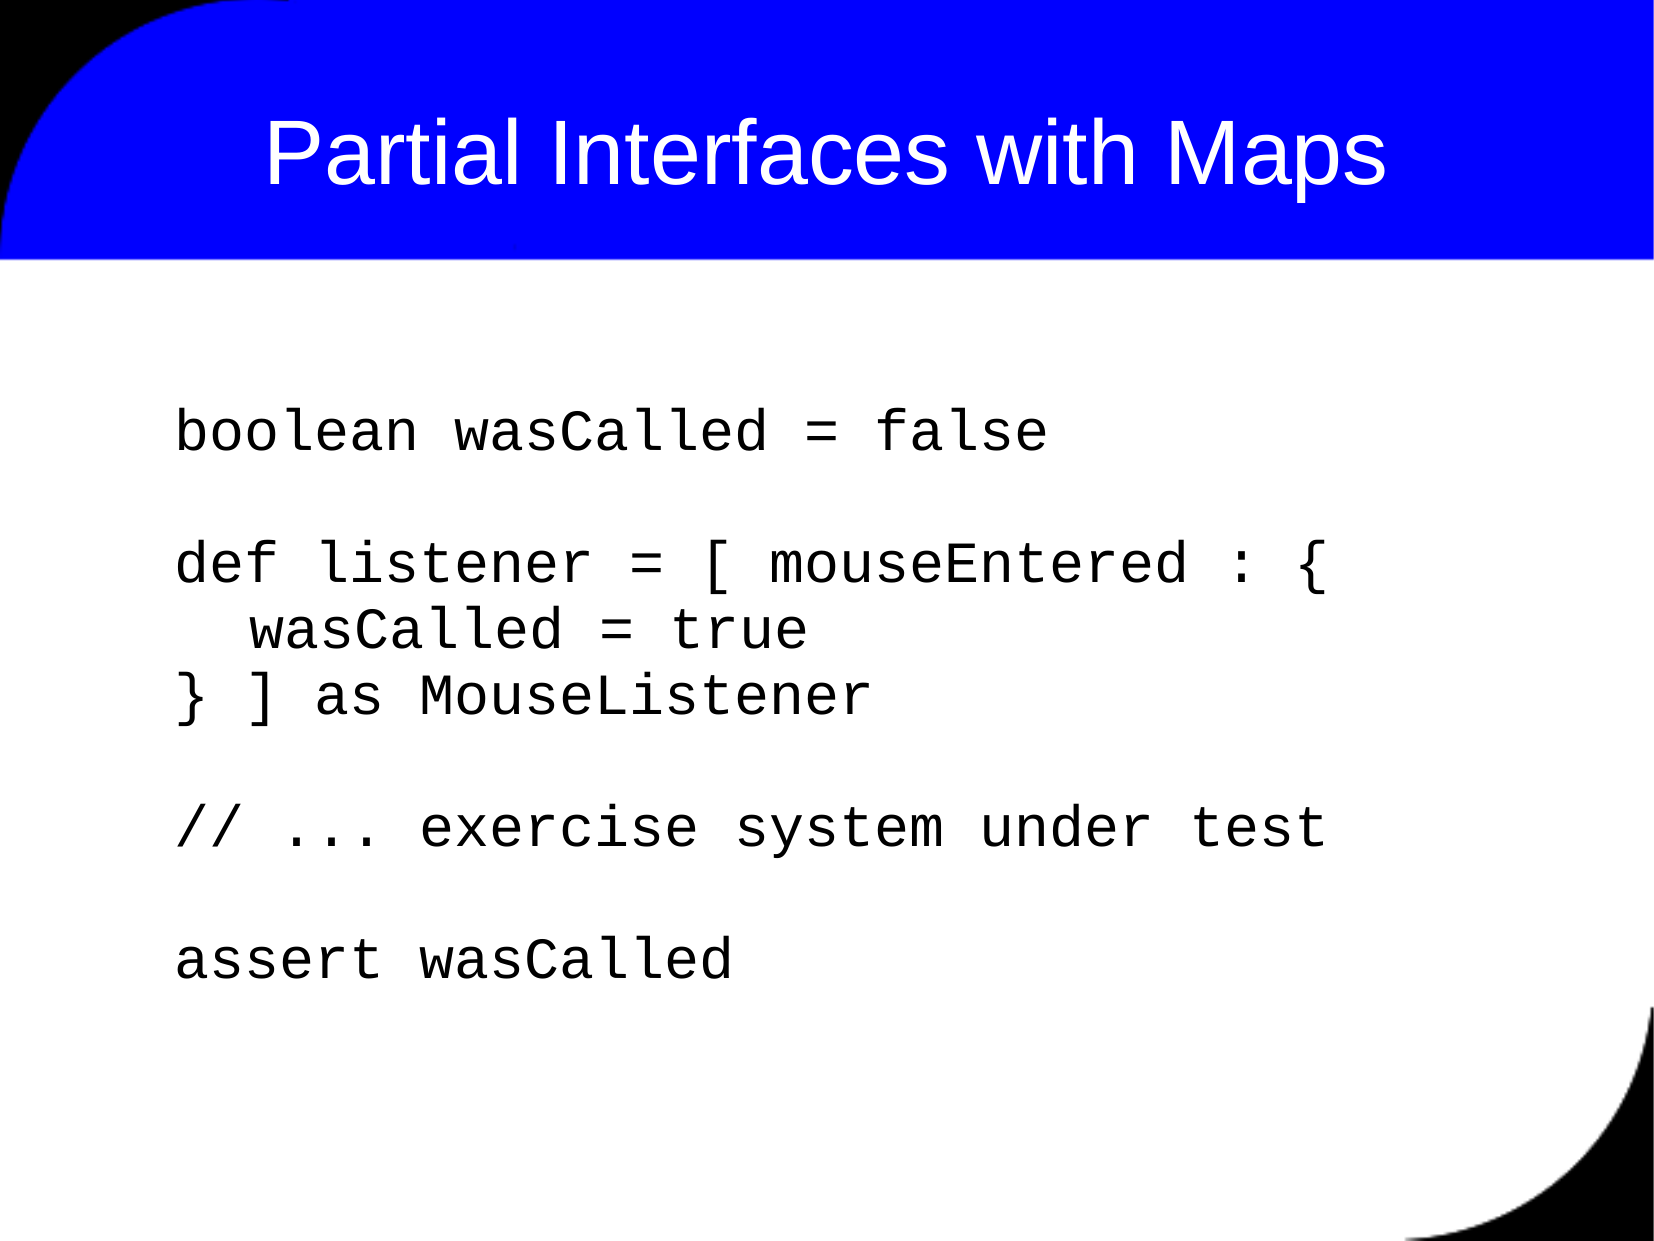

# Partial Interfaces with Maps
boolean wasCalled = false
def listener = [ mouseEntered : {
	wasCalled = true
} ] as MouseListener
// ... exercise system under test
assert wasCalled